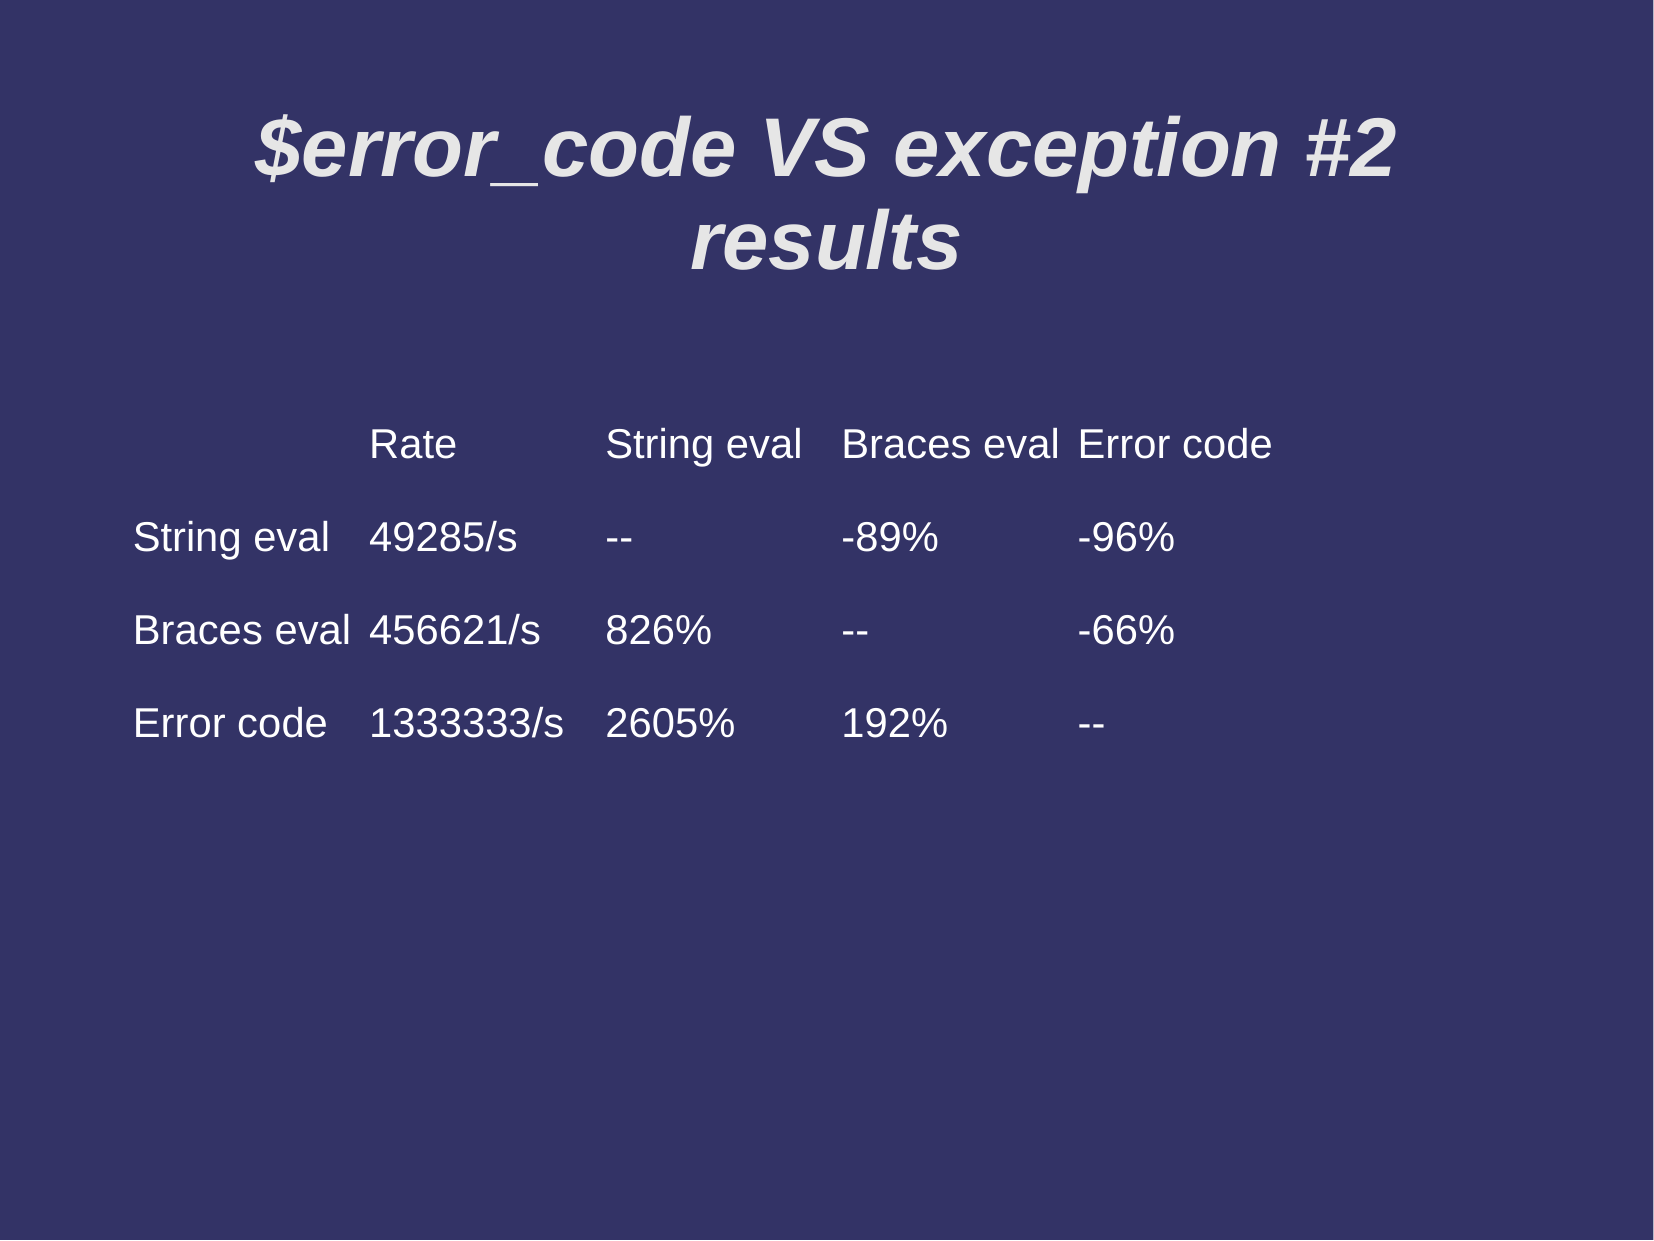

# $error_code VS exception #2 results
 	Rate		String eval	Braces eval	Error code
String eval 	49285/s	-- 	-89% 	-96%
Braces eval	456621/s	826% 	-- 	-66%
Error code	1333333/s	2605% 	192% 	--